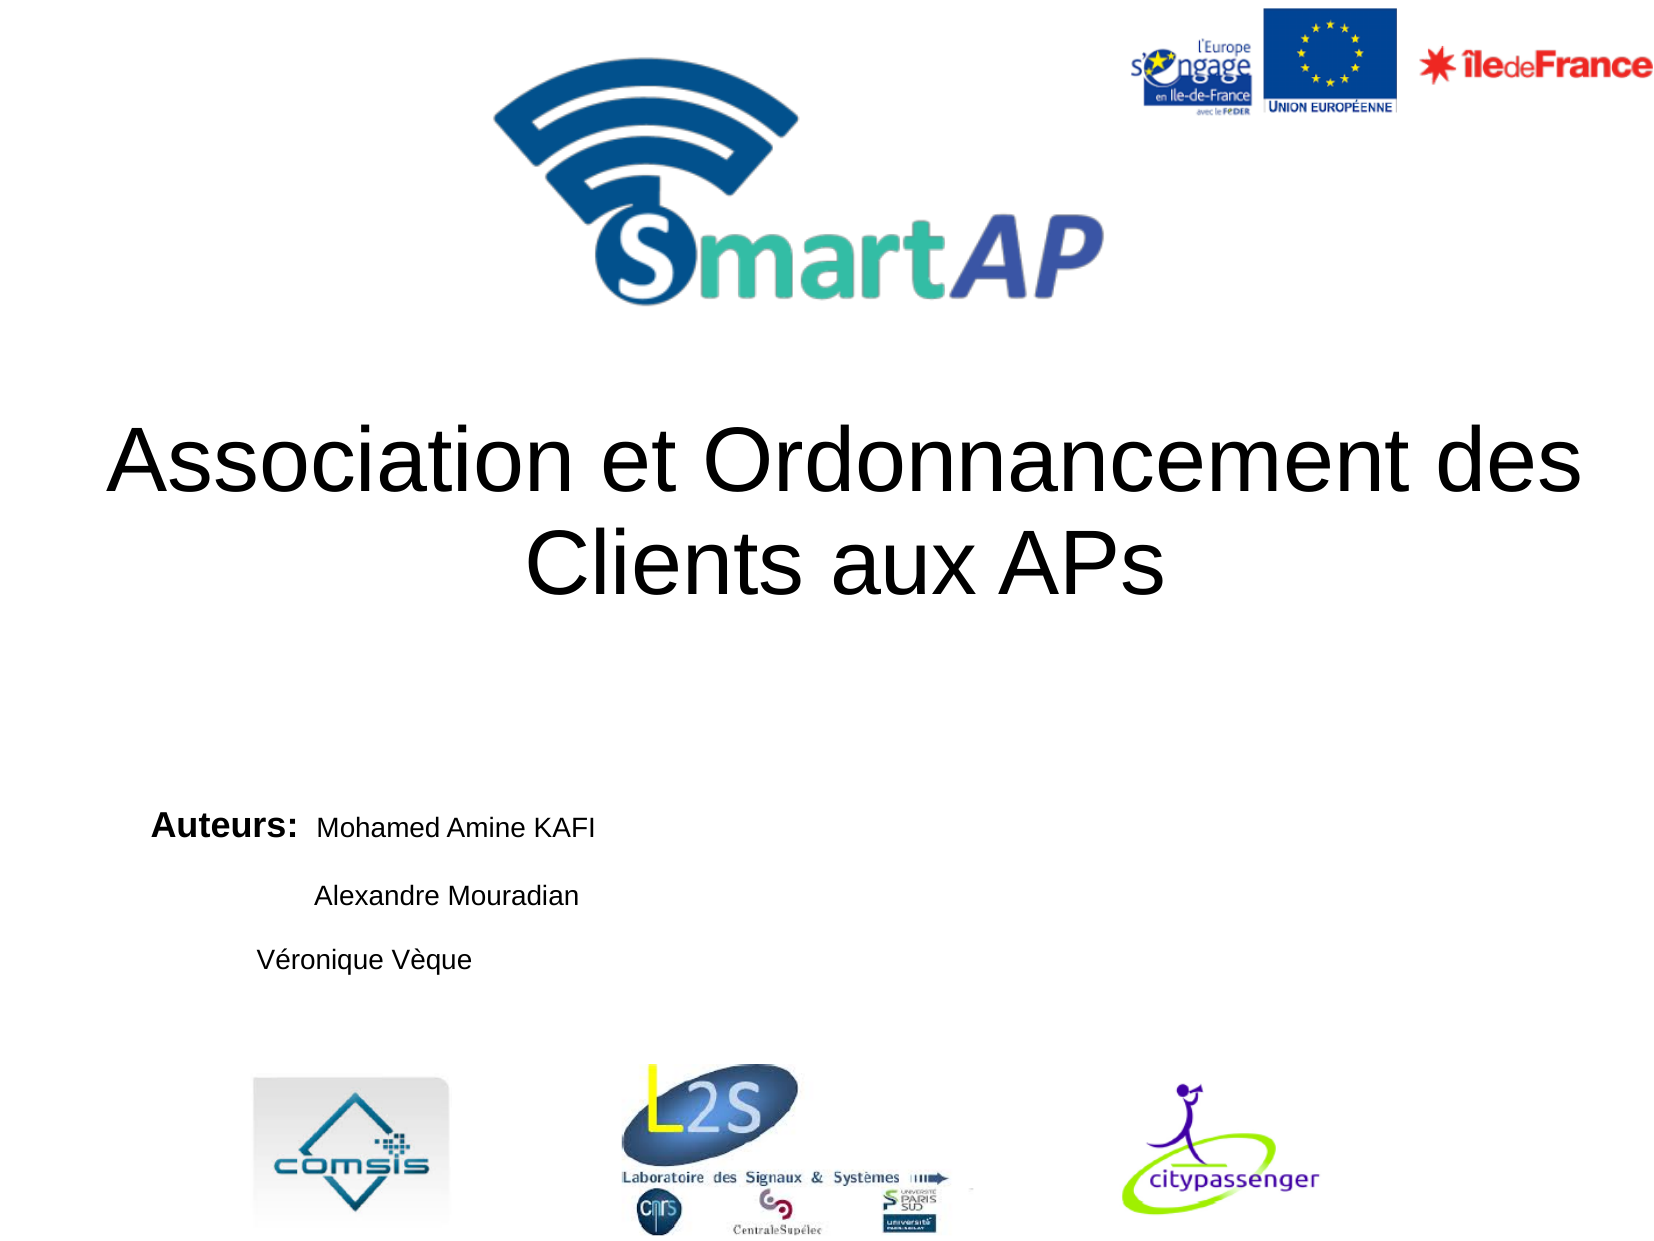

# Association et Ordonnancement des Clients aux APs
Auteurs: Mohamed Amine KAFI
 	 Alexandre Mouradian
 Véronique Vèque